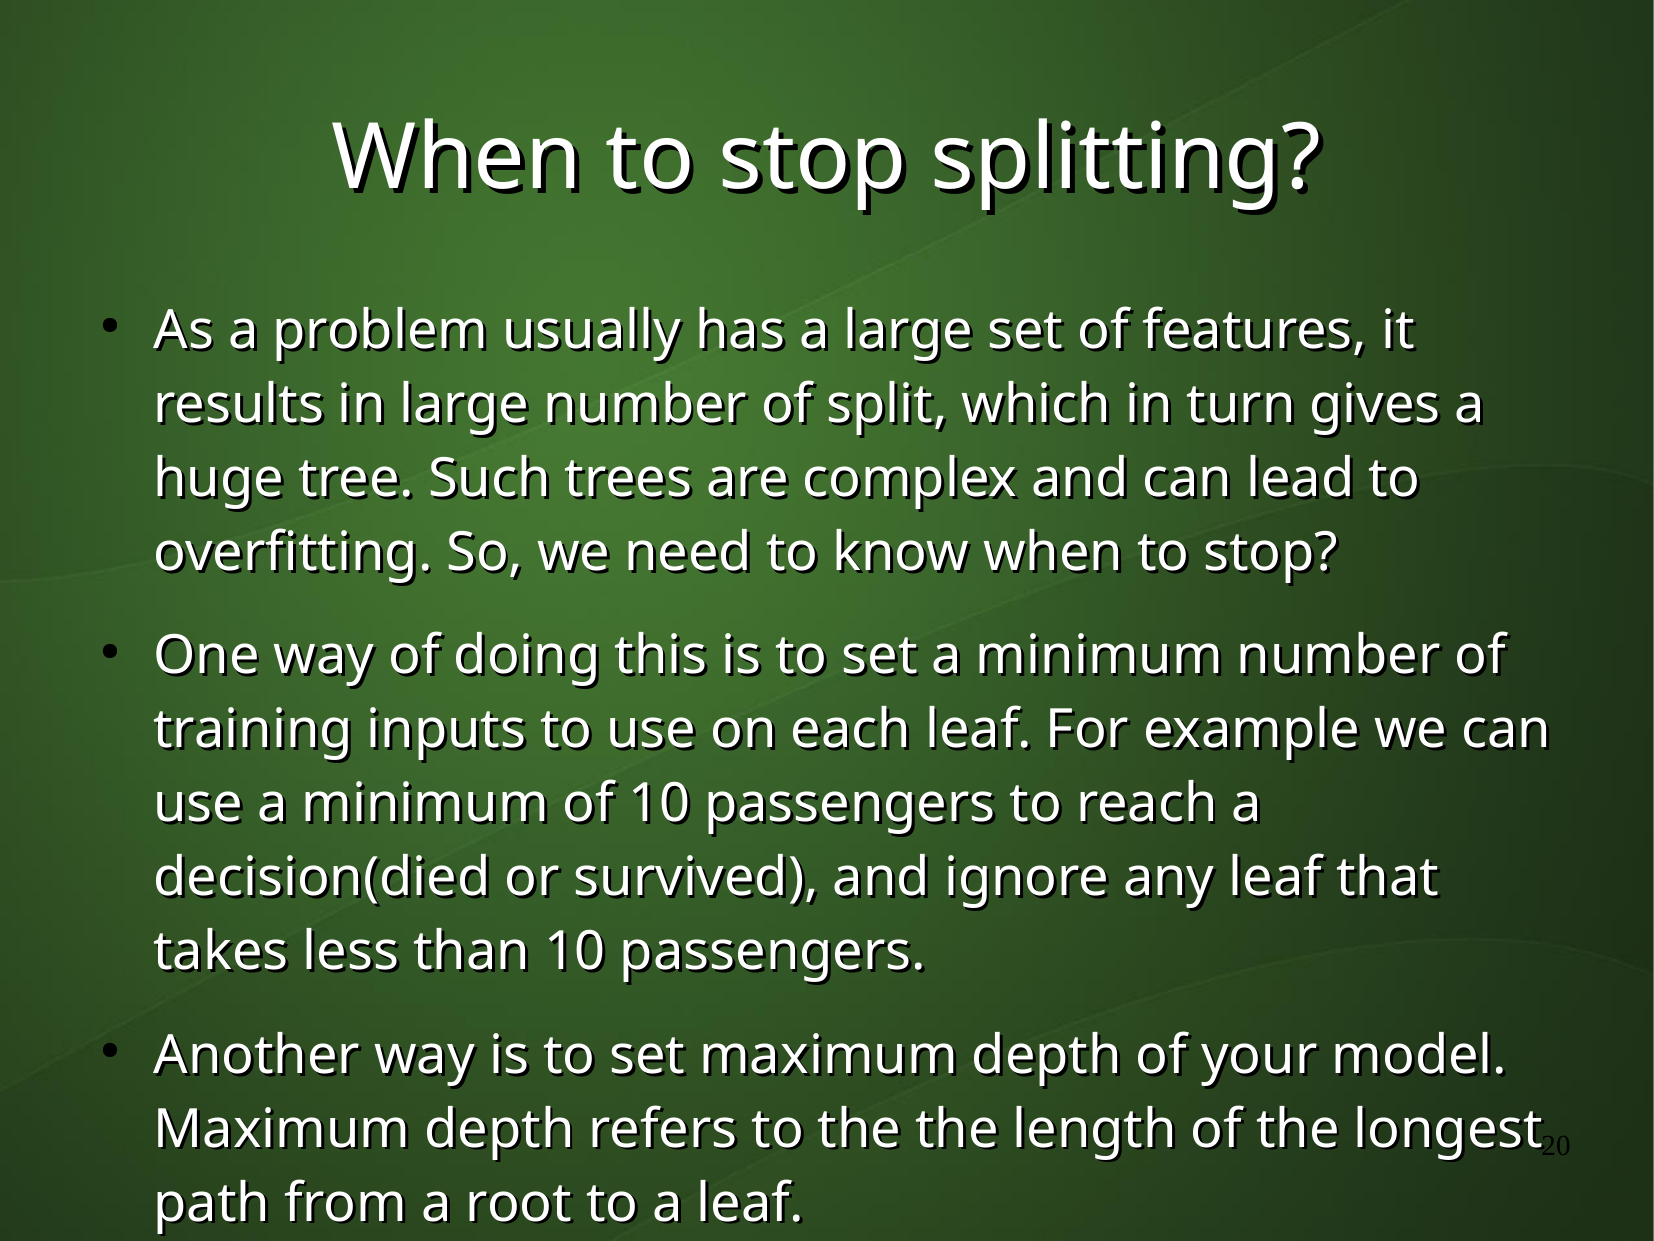

# When to stop splitting?
As a problem usually has a large set of features, it results in large number of split, which in turn gives a huge tree. Such trees are complex and can lead to overfitting. So, we need to know when to stop?
One way of doing this is to set a minimum number of training inputs to use on each leaf. For example we can use a minimum of 10 passengers to reach a decision(died or survived), and ignore any leaf that takes less than 10 passengers.
Another way is to set maximum depth of your model. Maximum depth refers to the the length of the longest path from a root to a leaf.
20